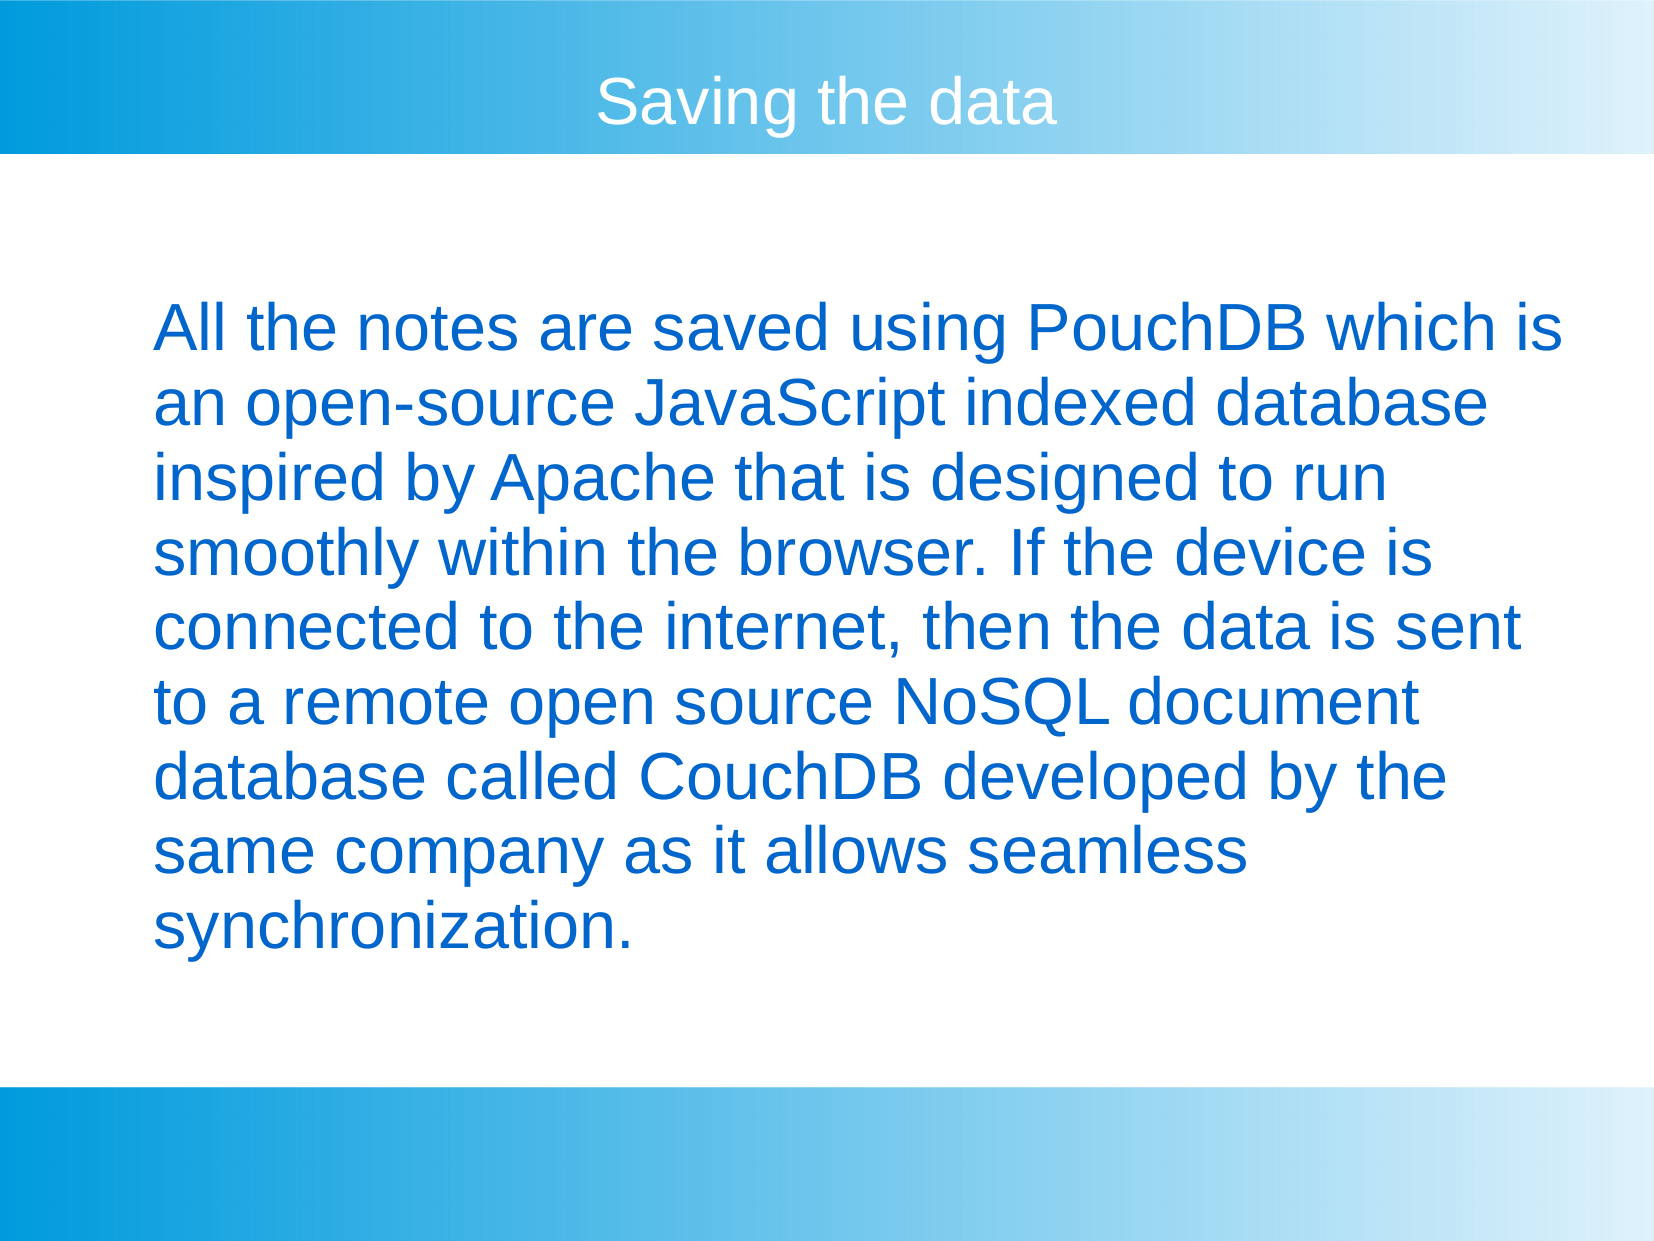

# Saving the data
All the notes are saved using PouchDB which is an open-source JavaScript indexed database inspired by Apache that is designed to run smoothly within the browser. If the device is connected to the internet, then the data is sent to a remote open source NoSQL document database called CouchDB developed by the same company as it allows seamless synchronization.